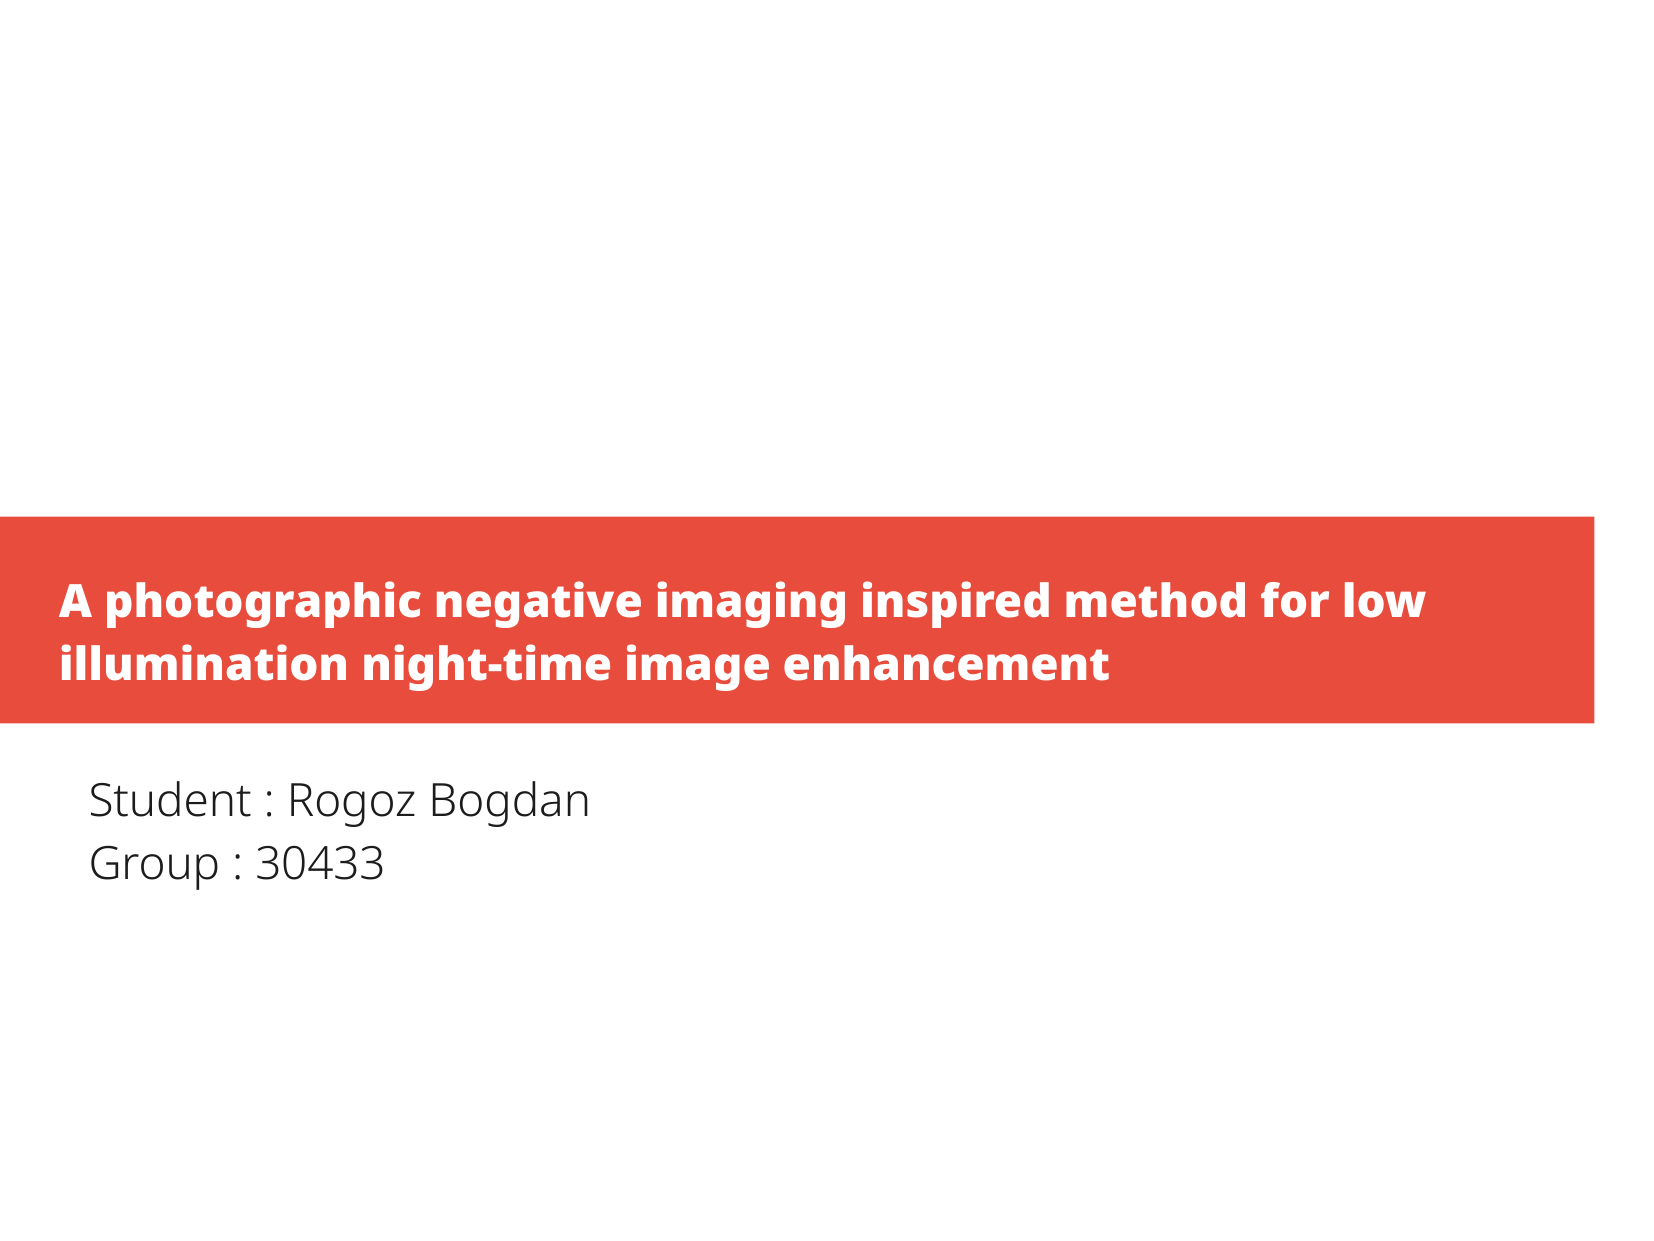

# A photographic negative imaging inspired method for low illumination night-time image enhancement
Student : Rogoz Bogdan
Group : 30433